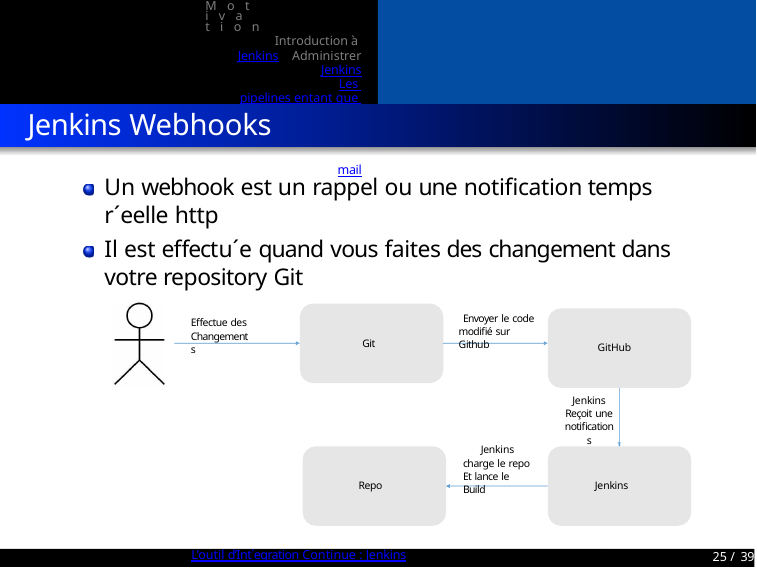

Motivation Introduction `a Jenkins Administrer Jenkins
Les pipelines entant que Code
Jenkins Webhook Notification par mail
Jenkins Webhooks
Un webhook est un rappel ou une notification temps r´eelle http
Il est effectu´e quand vous faites des changement dans votre repository Git
Envoyer le code modifié sur Github
Effectue des Changements
Git
GitHub
Jenkins Reçoit une notifications
Jenkins charge le repo Et lance le Build
Repo
Jenkins
L’outil d’Int´egration Continue : Jenkins
25 / 39